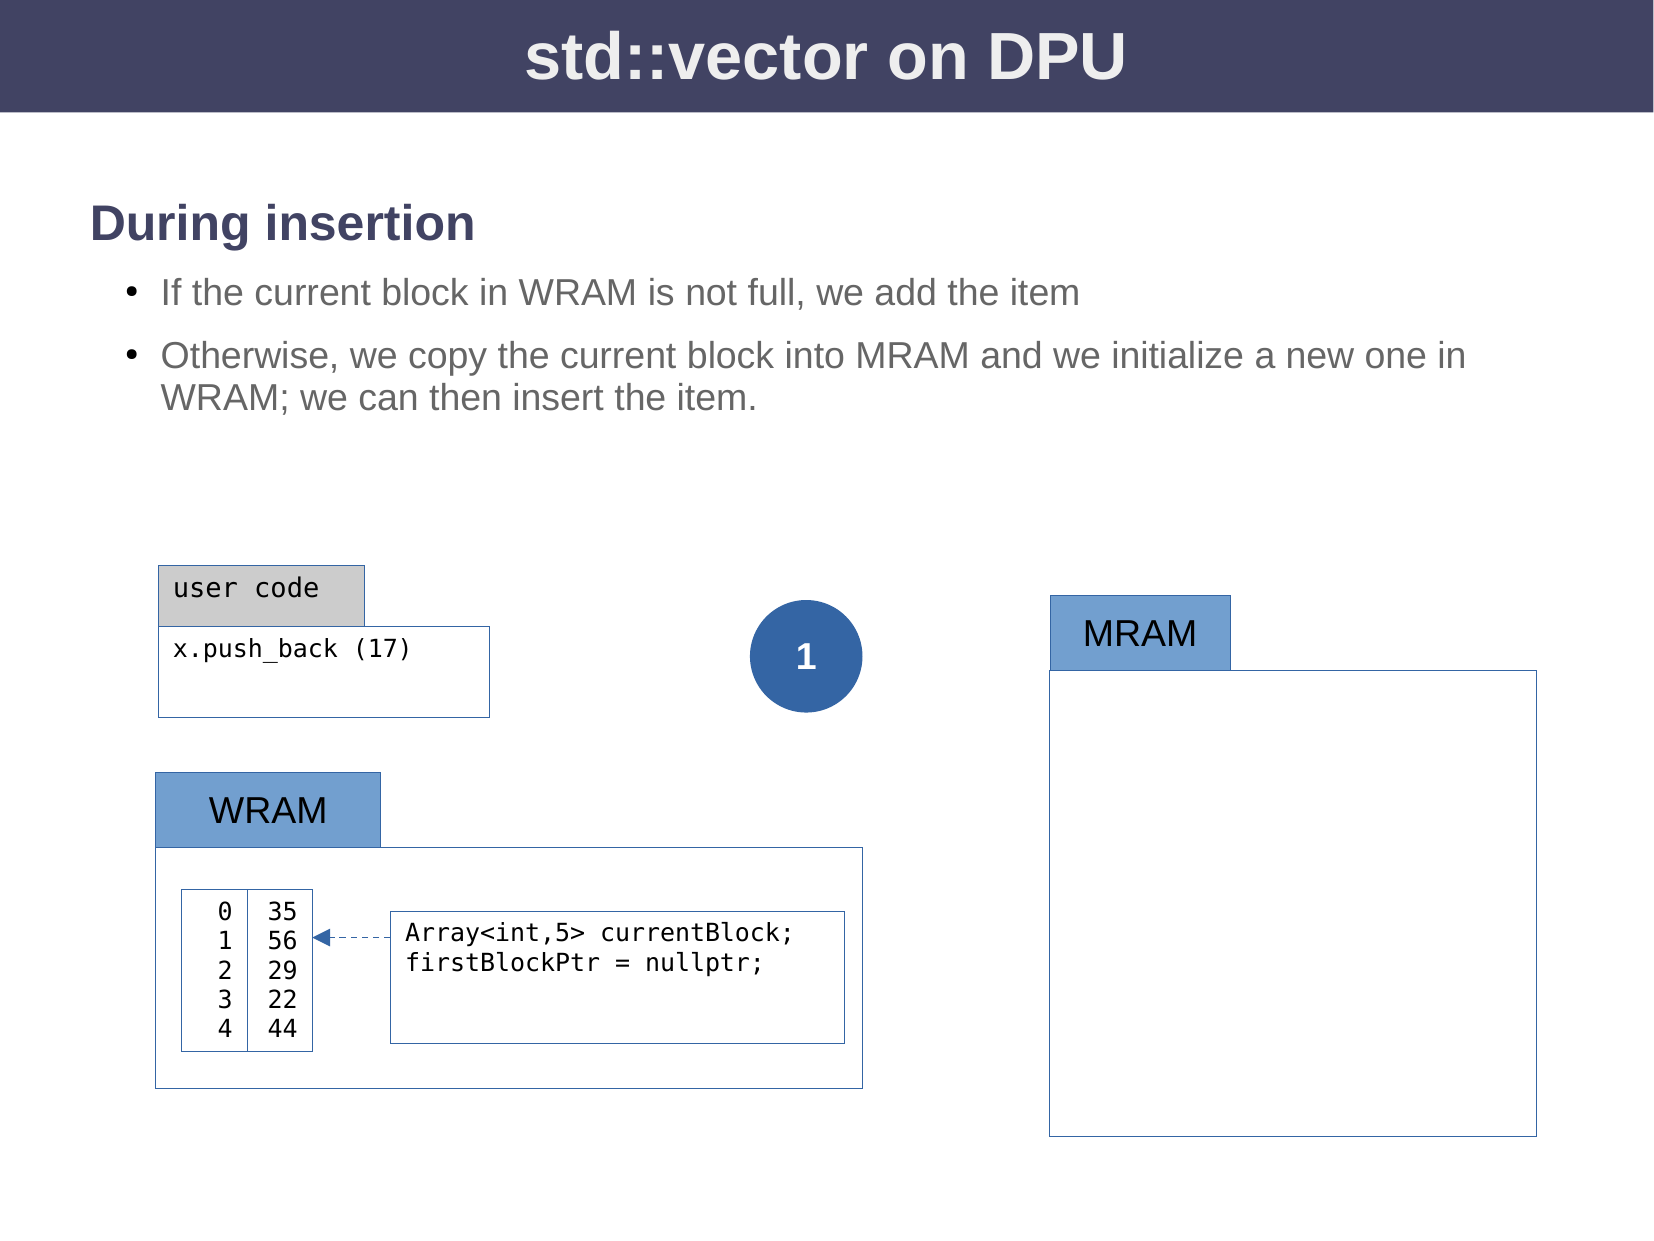

std::vector on DPU
During insertion
If the current block in WRAM is not full, we add the item
Otherwise, we copy the current block into MRAM and we initialize a new one in WRAM; we can then insert the item.
user code
MRAM
1
x.push_back (17)
WRAM
0
1
2
3
4
35
56
29
22
44
Array<int,5> currentBlock;
firstBlockPtr = nullptr;